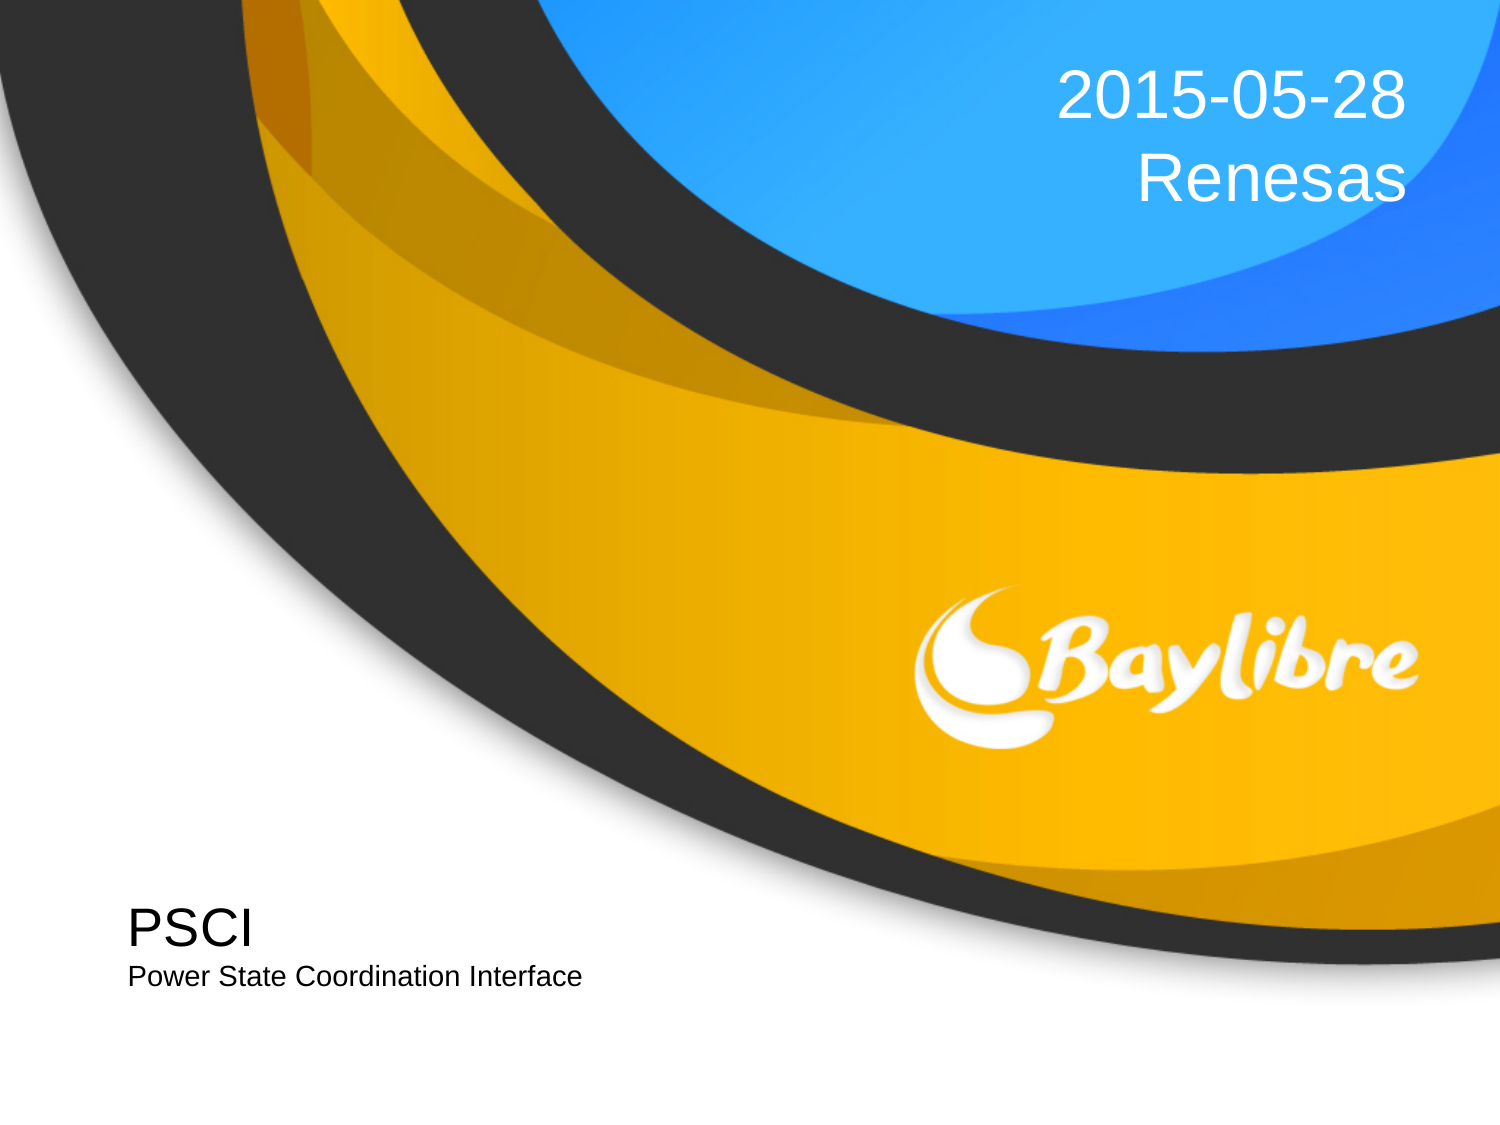

2015-05-28
Renesas
PSCI
Power State Coordination Interface